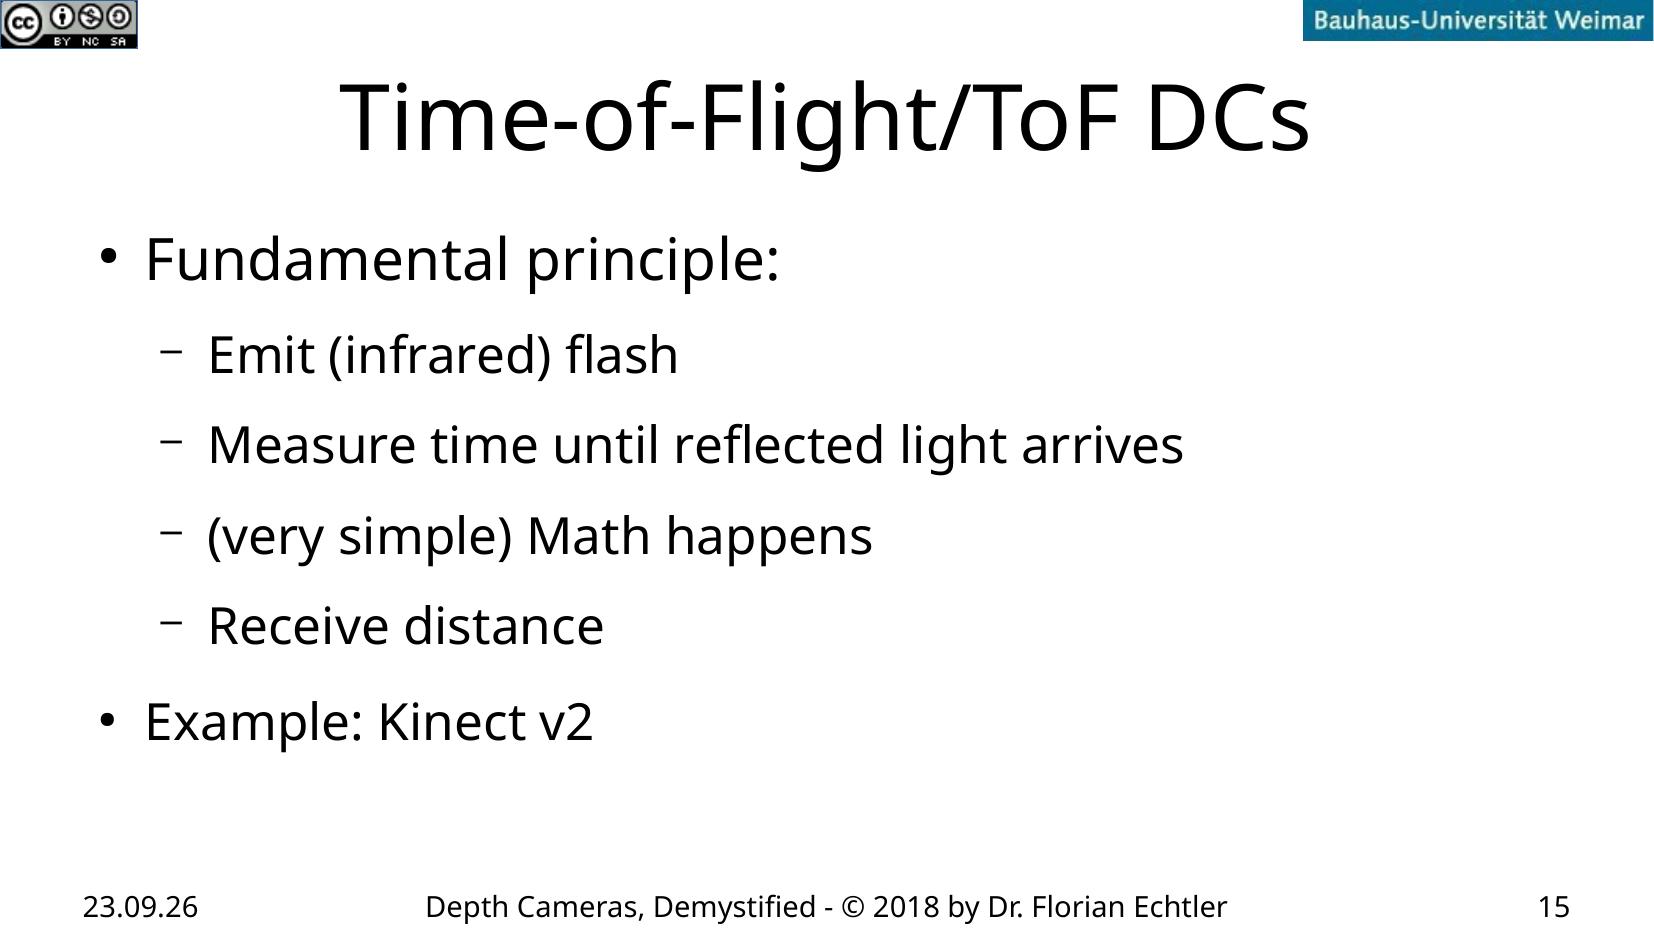

# Time-of-Flight/ToF DCs
Fundamental principle:
Emit (infrared) flash
Measure time until reflected light arrives
(very simple) Math happens
Receive distance
Example: Kinect v2
Depth Cameras, Demystified - © 2018 by Dr. Florian Echtler
15